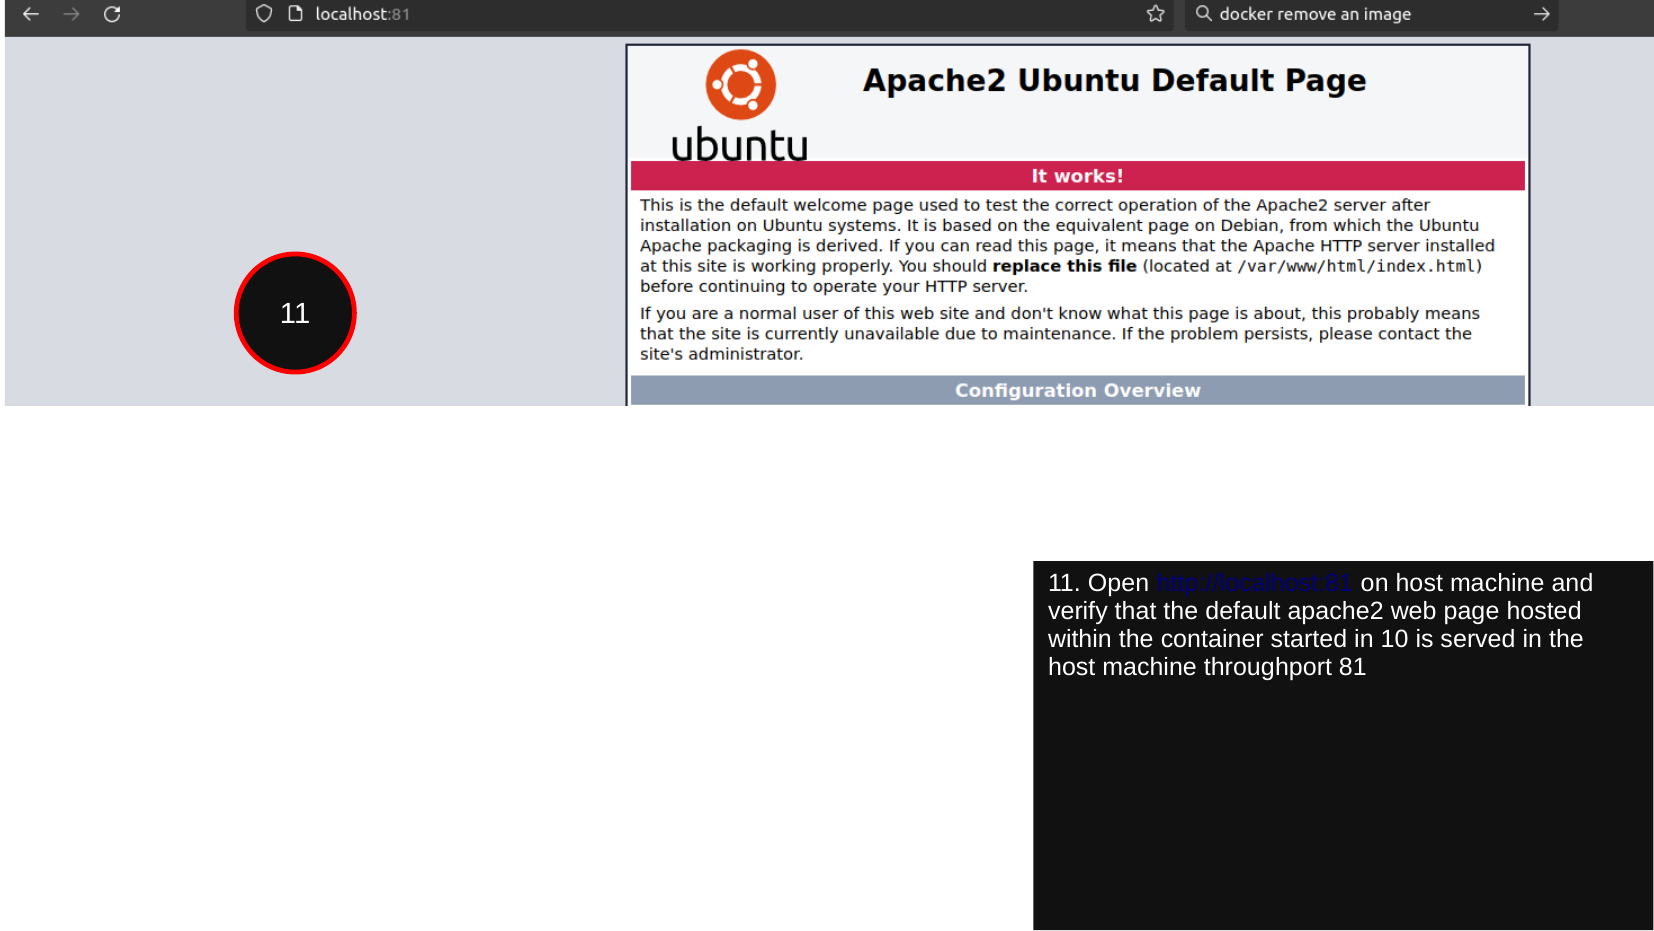

11
11. Open http://localhost:81 on host machine and verify that the default apache2 web page hosted within the container started in 10 is served in the host machine throughport 81